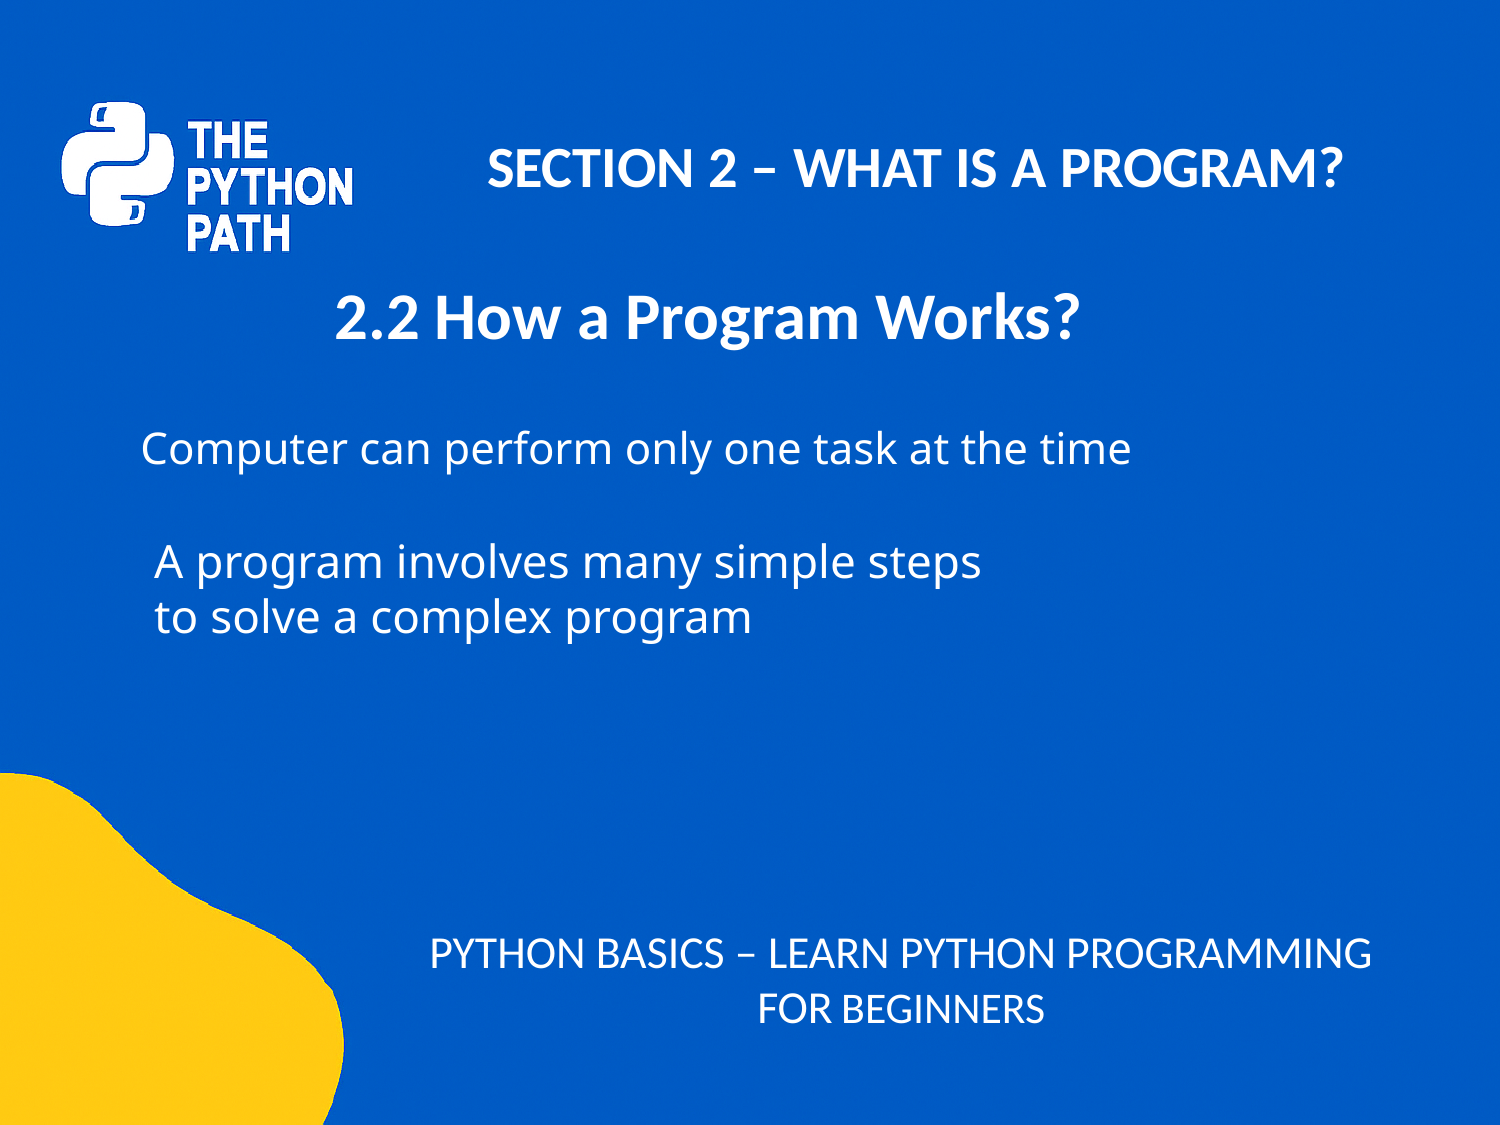

SECTION 2 – WHAT IS A PROGRAM?
2.2 How a Program Works?
Computer can perform only one task at the time
A program involves many simple steps
to solve a complex program
PYTHON BASICS – LEARN PYTHON PROGRAMMING
FOR BEGINNERS